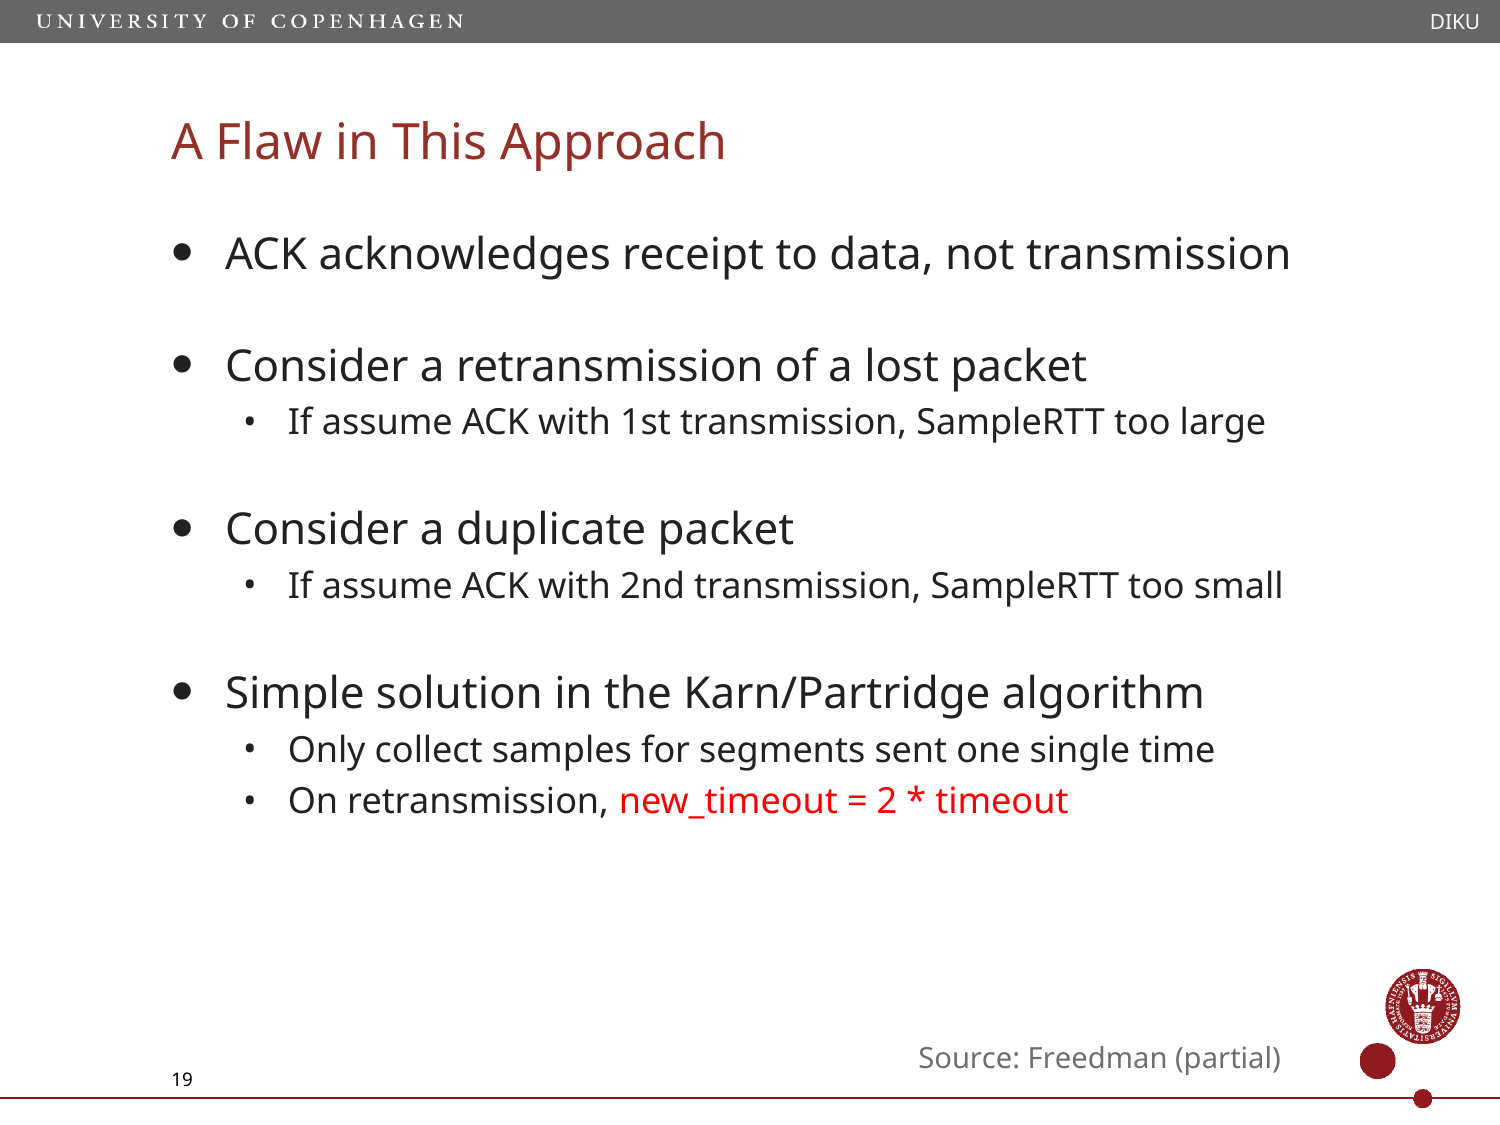

DIKU
# A Flaw in This Approach
ACK acknowledges receipt to data, not transmission
Consider a retransmission of a lost packet
If assume ACK with 1st transmission, SampleRTT too large
Consider a duplicate packet
If assume ACK with 2nd transmission, SampleRTT too small
Simple solution in the Karn/Partridge algorithm
Only collect samples for segments sent one single time
On retransmission, new_timeout = 2 * timeout
Source: Freedman (partial)